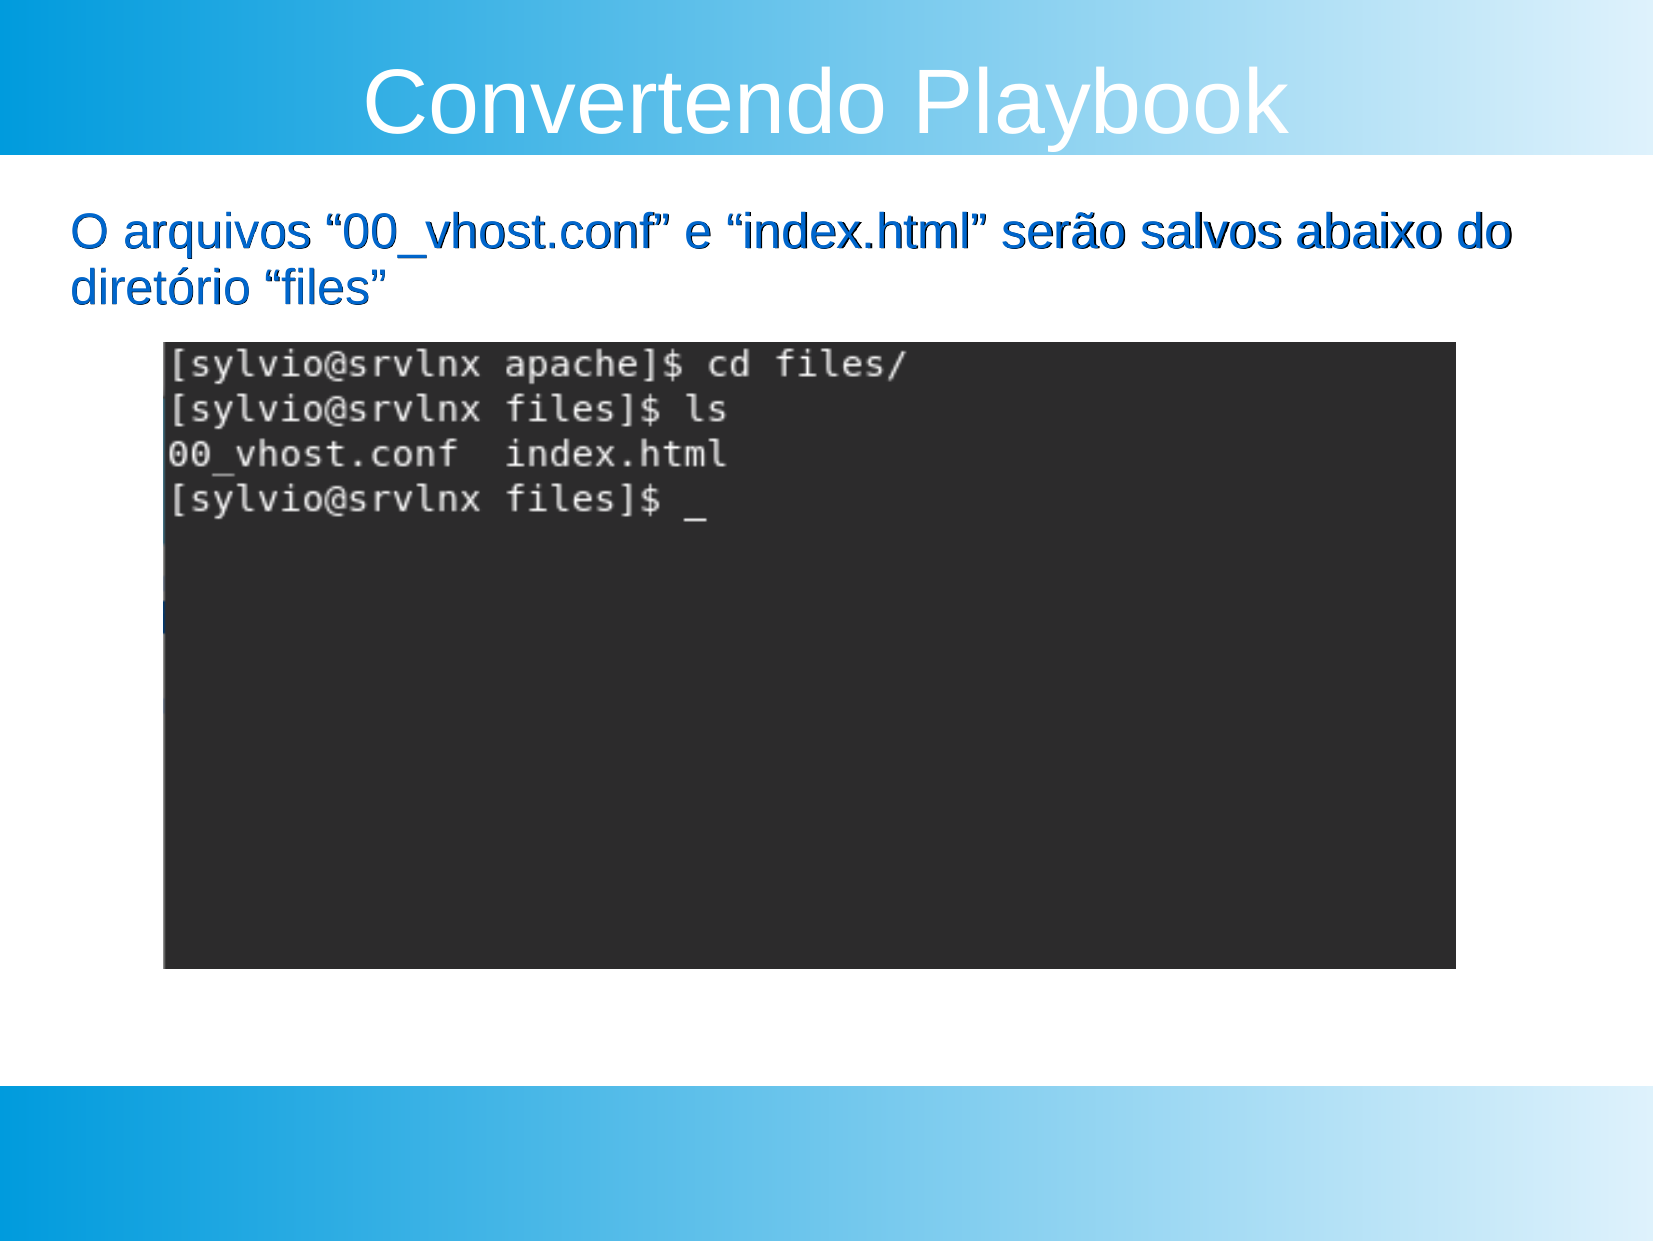

# Convertendo Playbook
O arquivos “00_vhost.conf” e “index.html” serão salvos abaixo do diretório “files”